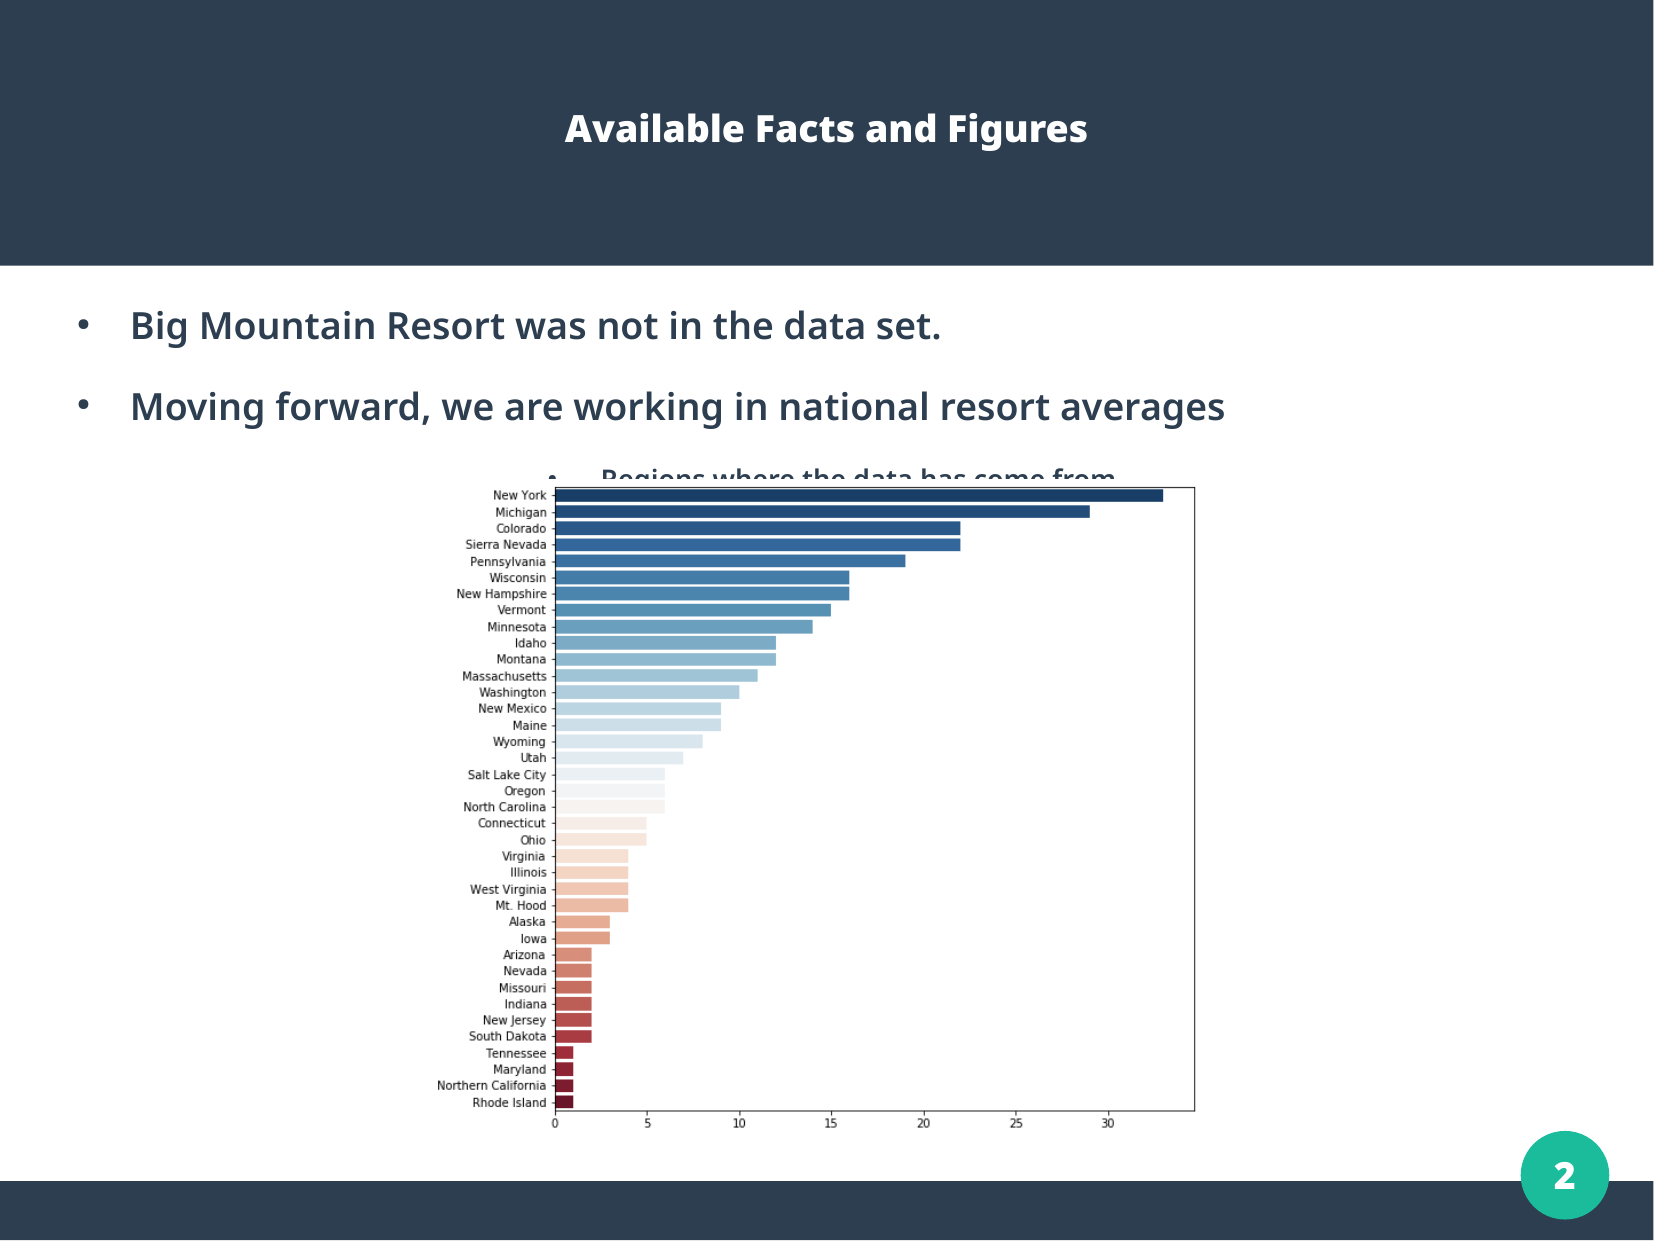

# Available Facts and Figures
Big Mountain Resort was not in the data set.
Moving forward, we are working in national resort averages
Regions where the data has come from.
2